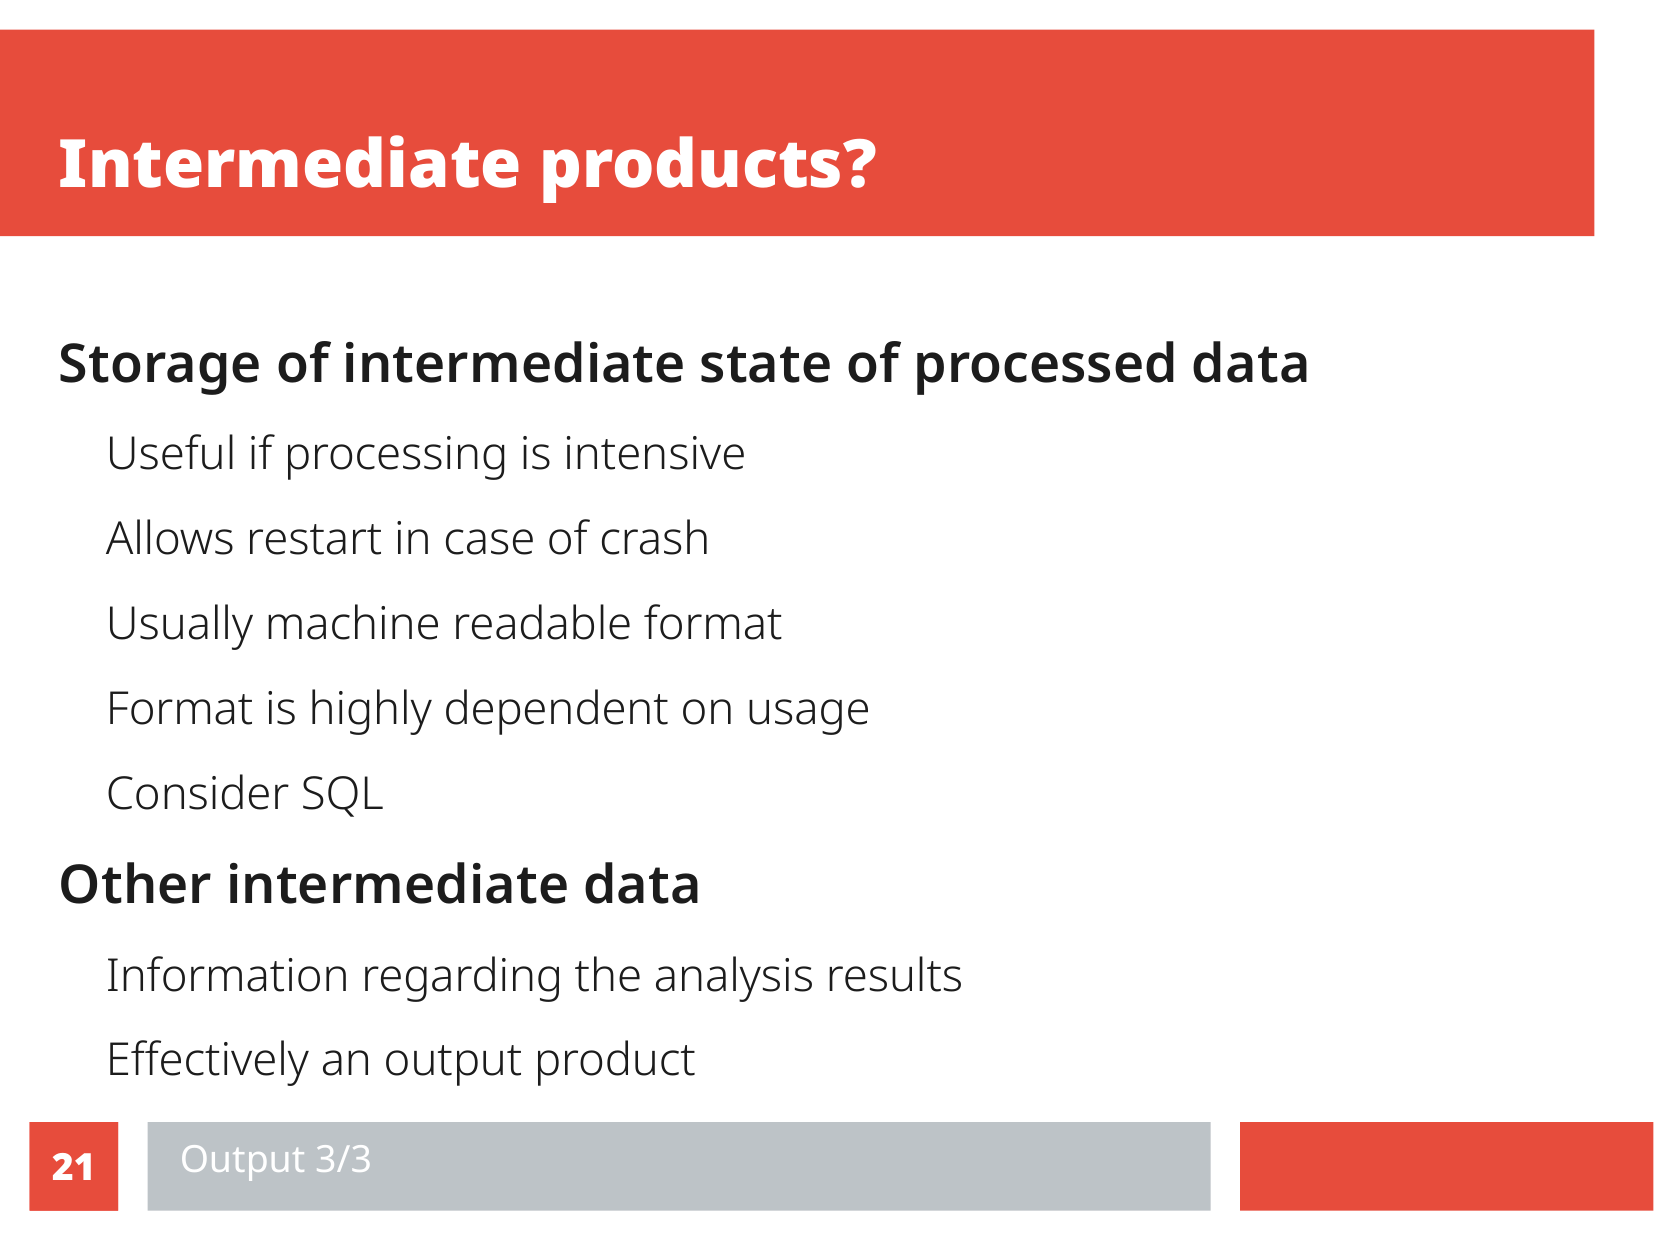

# Intermediate products?
Storage of intermediate state of processed data
Useful if processing is intensive
Allows restart in case of crash
Usually machine readable format
Format is highly dependent on usage
Consider SQL
Other intermediate data
Information regarding the analysis results
Effectively an output product
21
Output 3/3